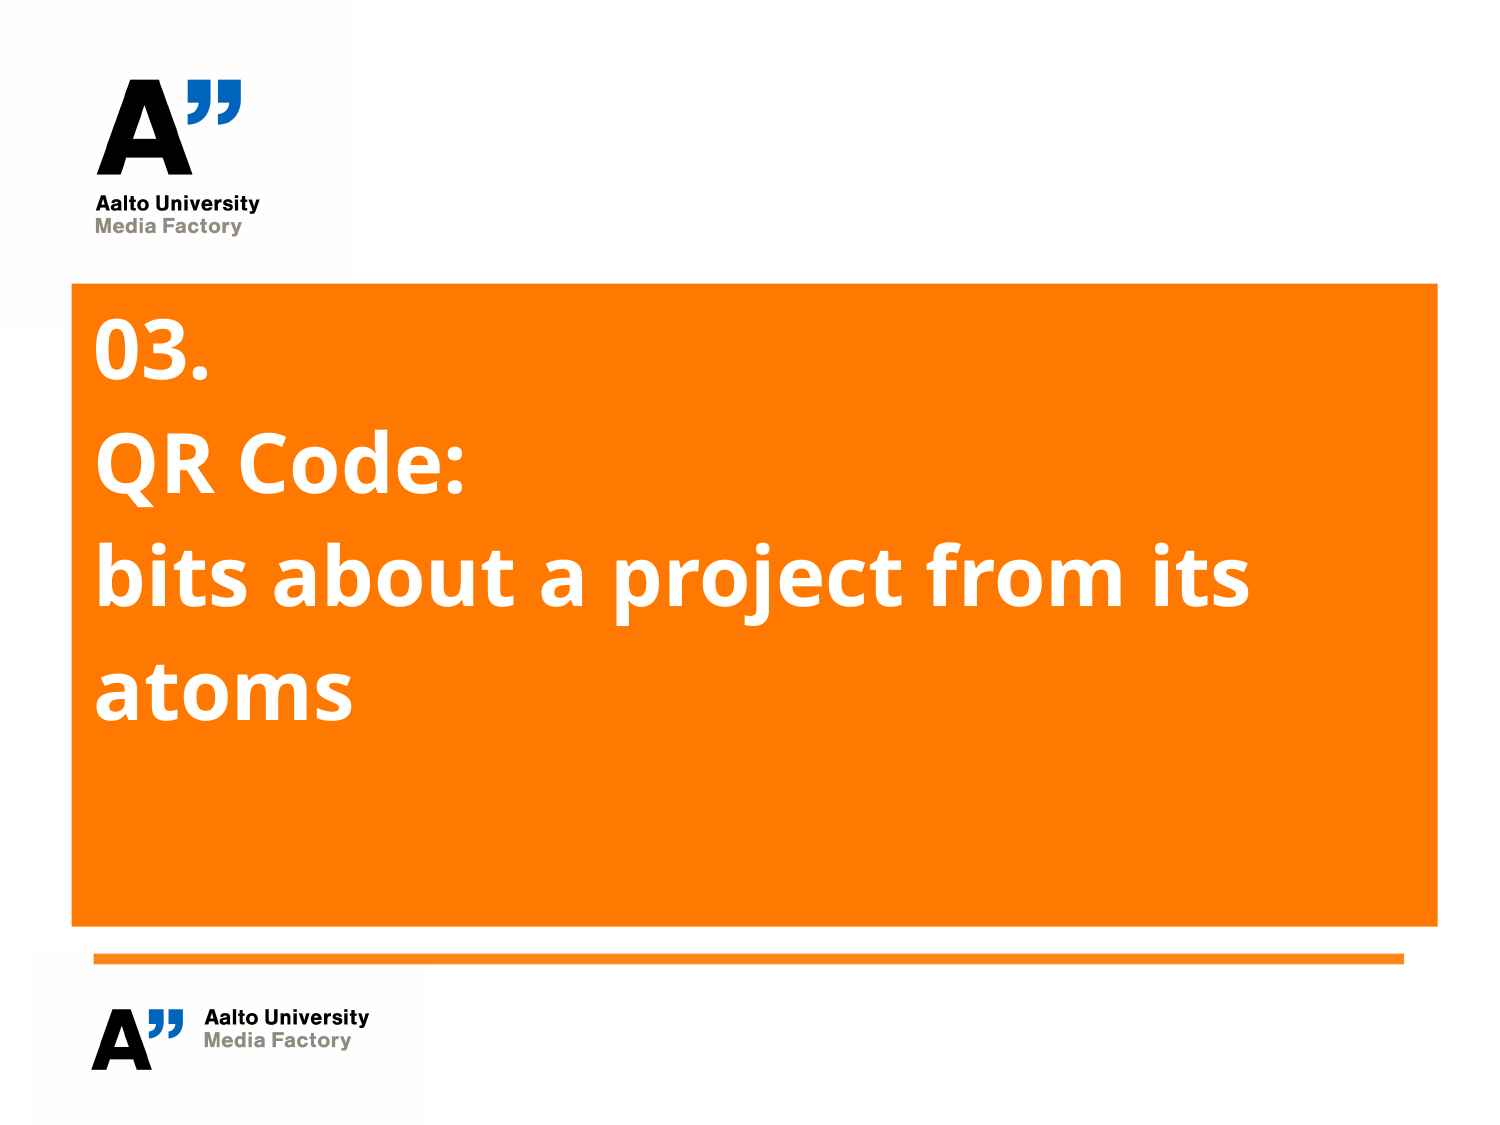

#
03.
QR Code:
bits about a project from its atoms